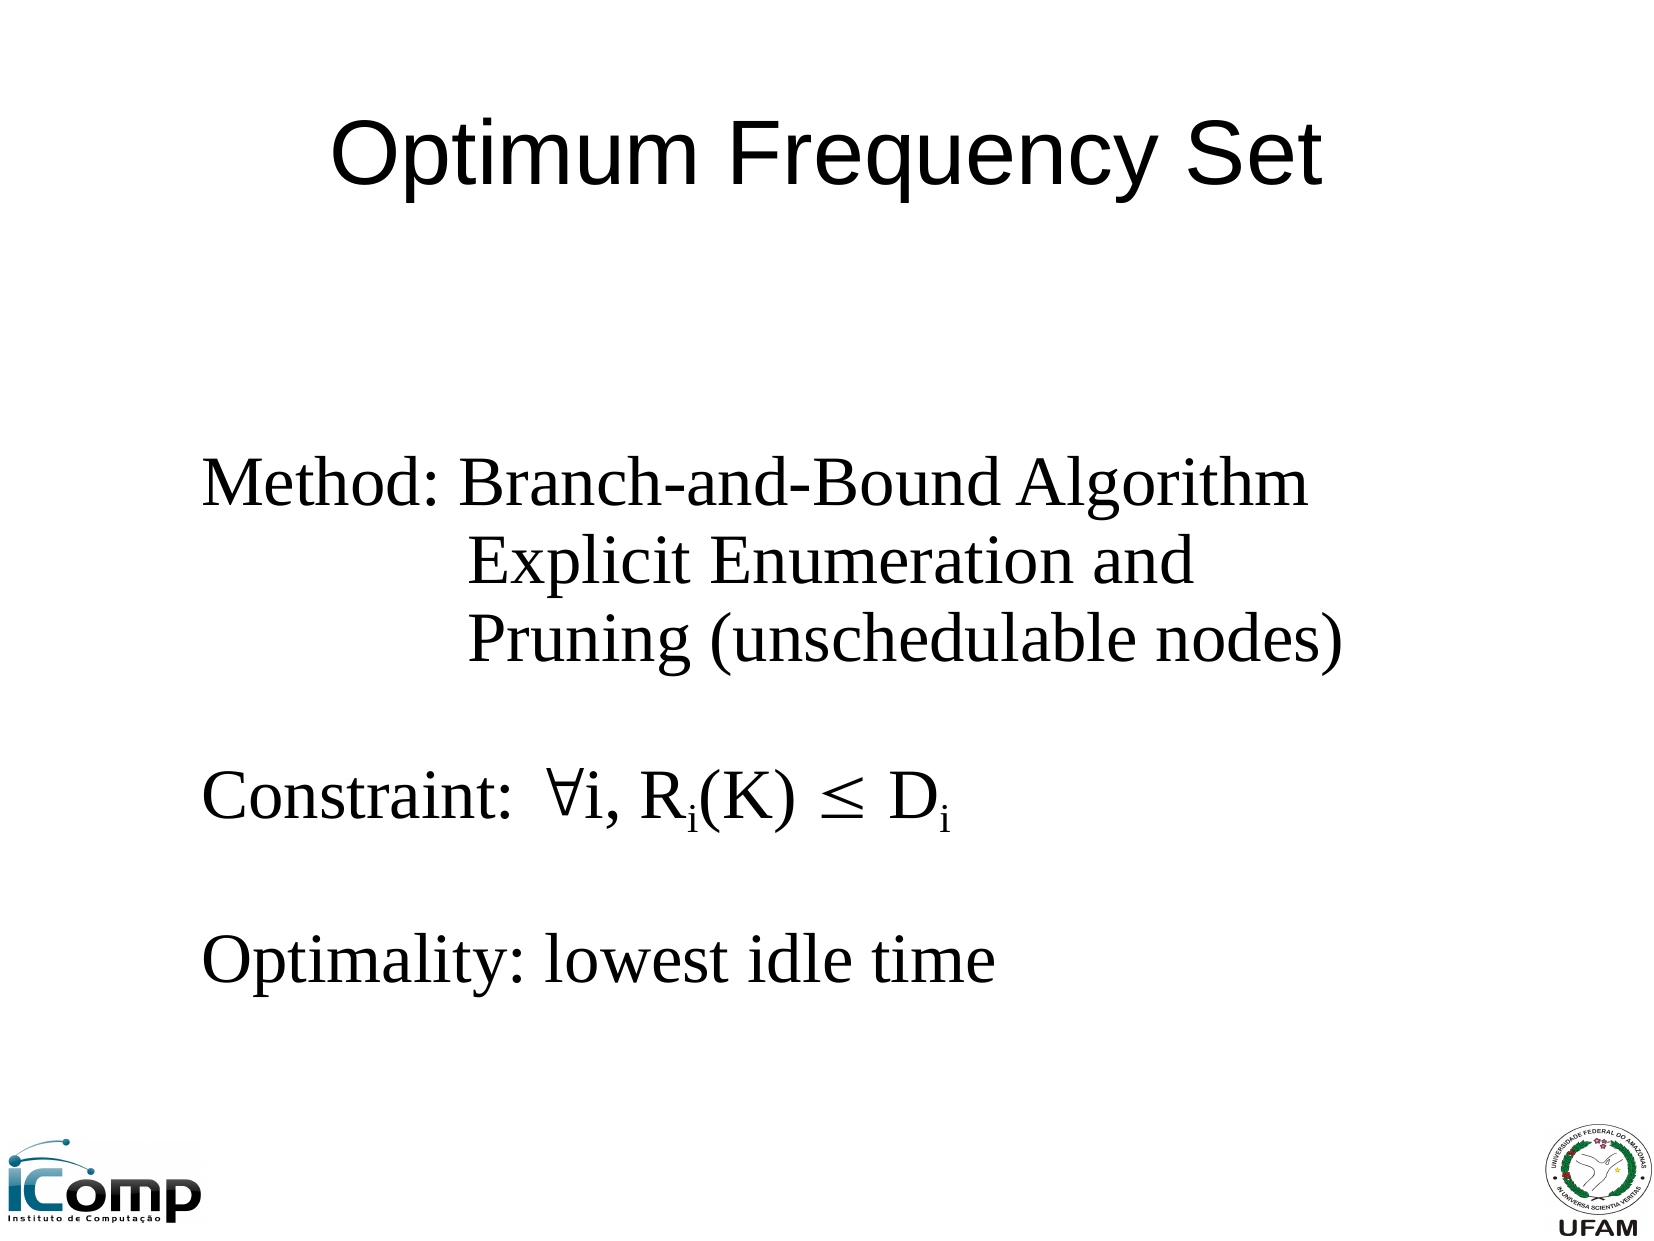

# Optimum Frequency Set
Method: Branch-and-Bound Algorithm
 Explicit Enumeration and
 Pruning (unschedulable nodes)
Constraint: "i, Ri(K) £ Di
Optimality: lowest idle time